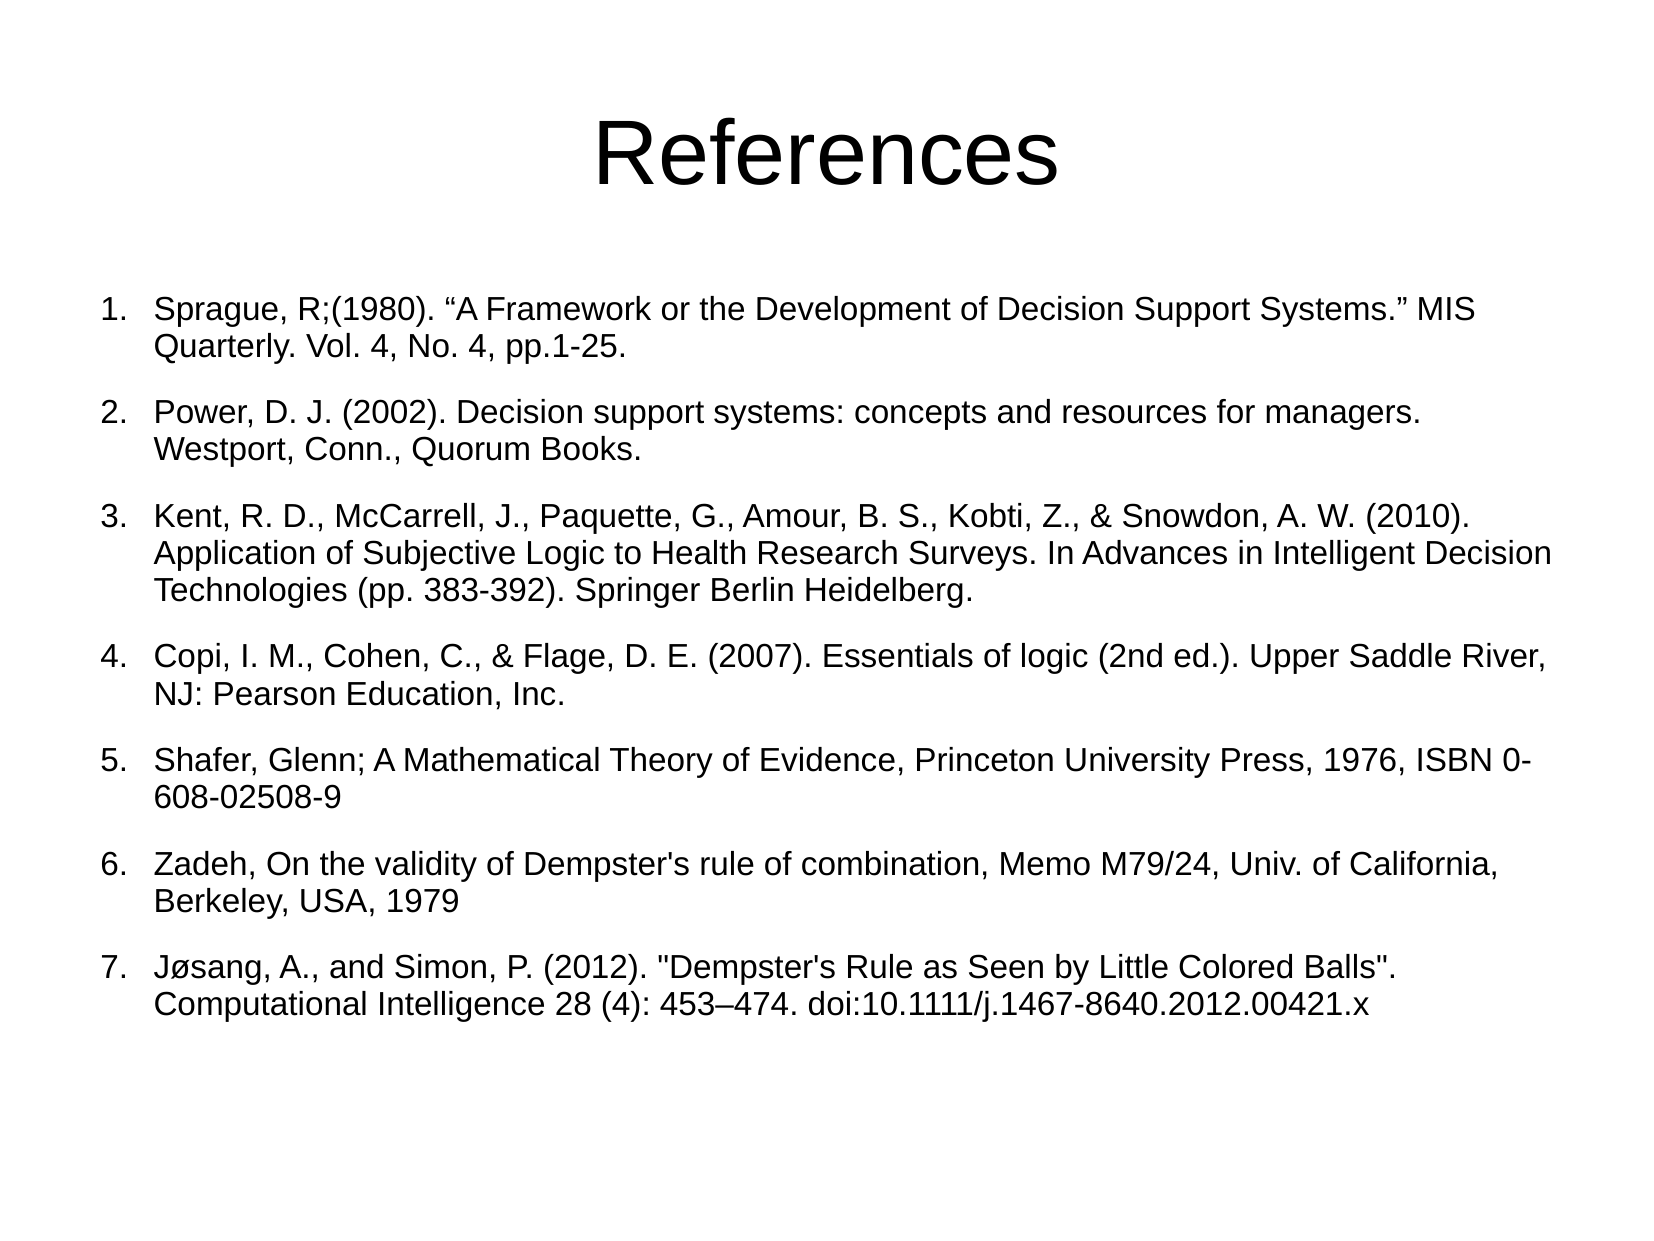

# References
Sprague, R;(1980). “A Framework or the Development of Decision Support Systems.” MIS Quarterly. Vol. 4, No. 4, pp.1-25.
Power, D. J. (2002). Decision support systems: concepts and resources for managers. Westport, Conn., Quorum Books.
Kent, R. D., McCarrell, J., Paquette, G., Amour, B. S., Kobti, Z., & Snowdon, A. W. (2010). Application of Subjective Logic to Health Research Surveys. In Advances in Intelligent Decision Technologies (pp. 383-392). Springer Berlin Heidelberg.
Copi, I. M., Cohen, C., & Flage, D. E. (2007). Essentials of logic (2nd ed.). Upper Saddle River, NJ: Pearson Education, Inc.
Shafer, Glenn; A Mathematical Theory of Evidence, Princeton University Press, 1976, ISBN 0-608-02508-9
Zadeh, On the validity of Dempster's rule of combination, Memo M79/24, Univ. of California, Berkeley, USA, 1979
Jøsang, A., and Simon, P. (2012). "Dempster's Rule as Seen by Little Colored Balls". Computational Intelligence 28 (4): 453–474. doi:10.1111/j.1467-8640.2012.00421.x